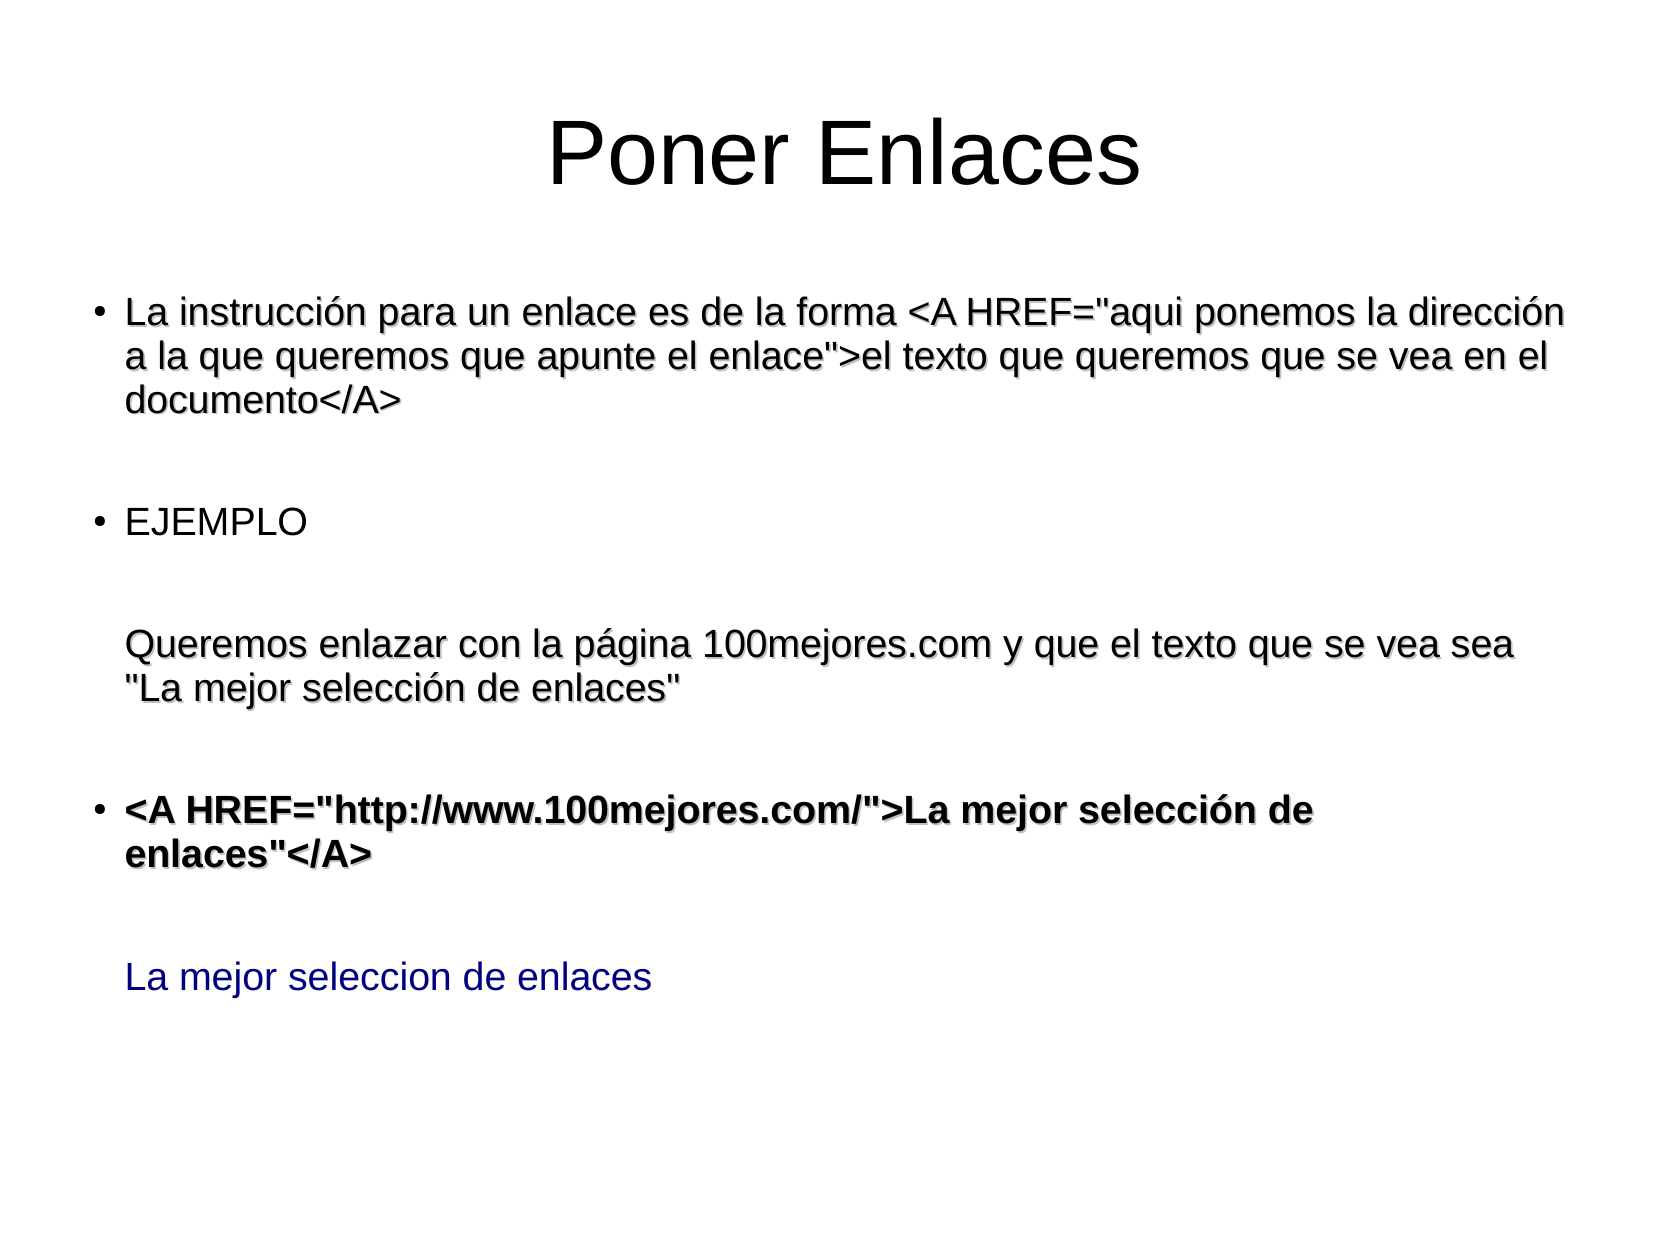

# Poner Enlaces
La instrucción para un enlace es de la forma <A HREF="aqui ponemos la dirección a la que queremos que apunte el enlace">el texto que queremos que se vea en el documento</A>
EJEMPLO
Queremos enlazar con la página 100mejores.com y que el texto que se vea sea "La mejor selección de enlaces"
<A HREF="http://www.100mejores.com/">La mejor selección de enlaces"</A>
La mejor seleccion de enlaces